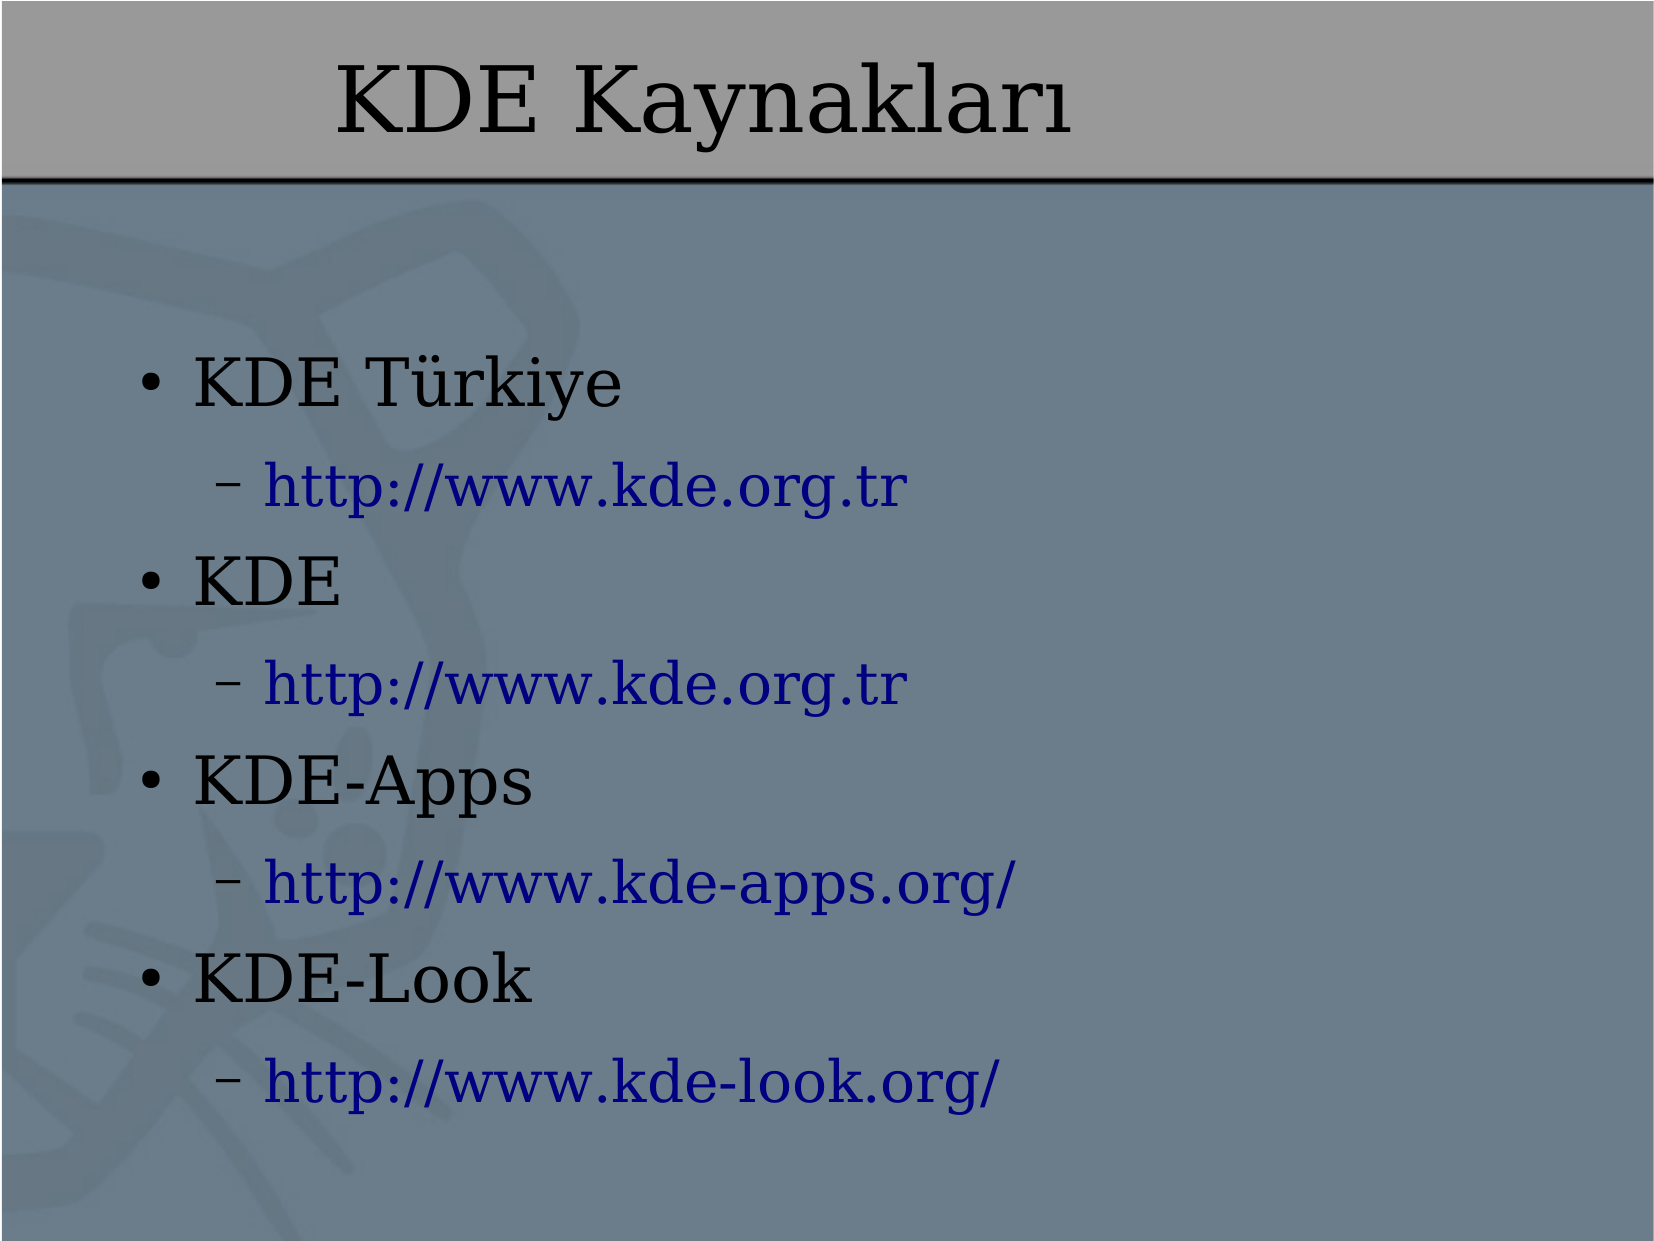

# KDE Kaynakları
KDE Türkiye
http://www.kde.org.tr
KDE
http://www.kde.org.tr
KDE-Apps
http://www.kde-apps.org/
KDE-Look
http://www.kde-look.org/